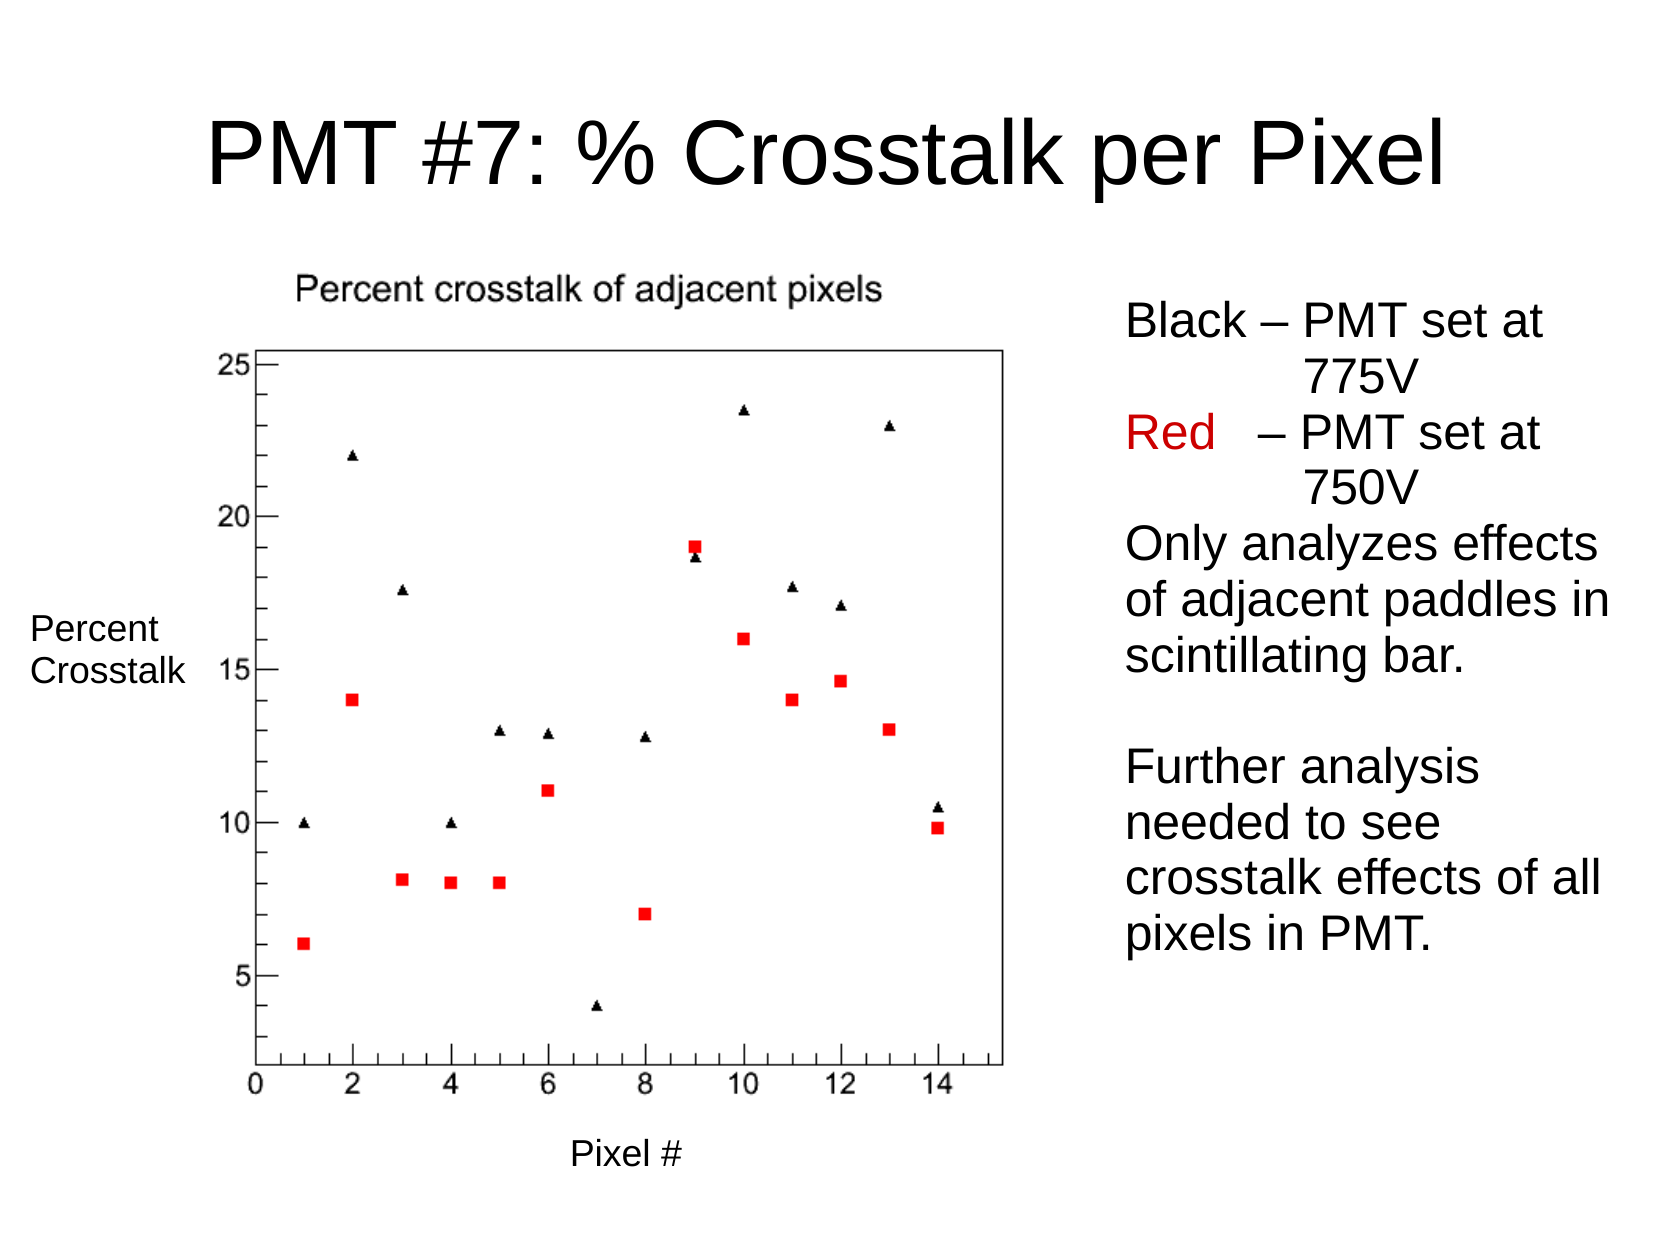

# PMT #7: % Crosstalk per Pixel
Black – PMT set at 			 775V
Red – PMT set at 			 750V
Only analyzes effects of adjacent paddles in scintillating bar.
Further analysis needed to see crosstalk effects of all pixels in PMT.
Percent Crosstalk
Pixel #